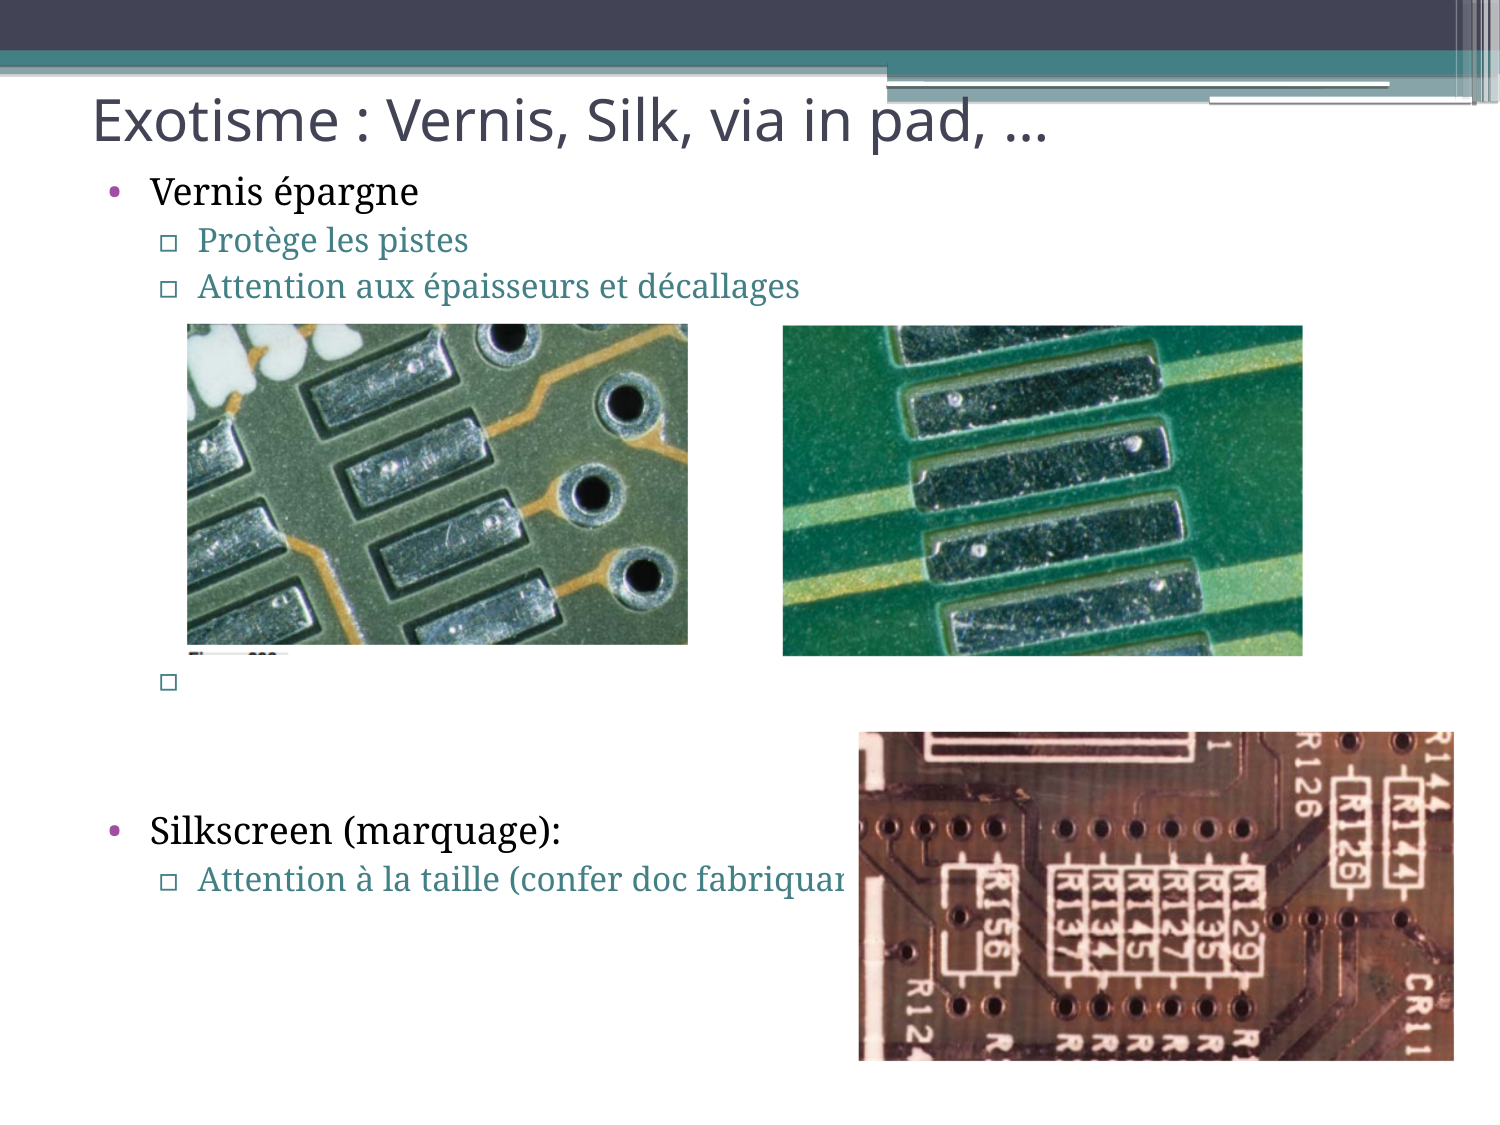

# Exotisme : Vernis, Silk, via in pad, …
Vernis épargne
Protège les pistes
Attention aux épaisseurs et décallages
Silkscreen (marquage):
Attention à la taille (confer doc fabriquant)